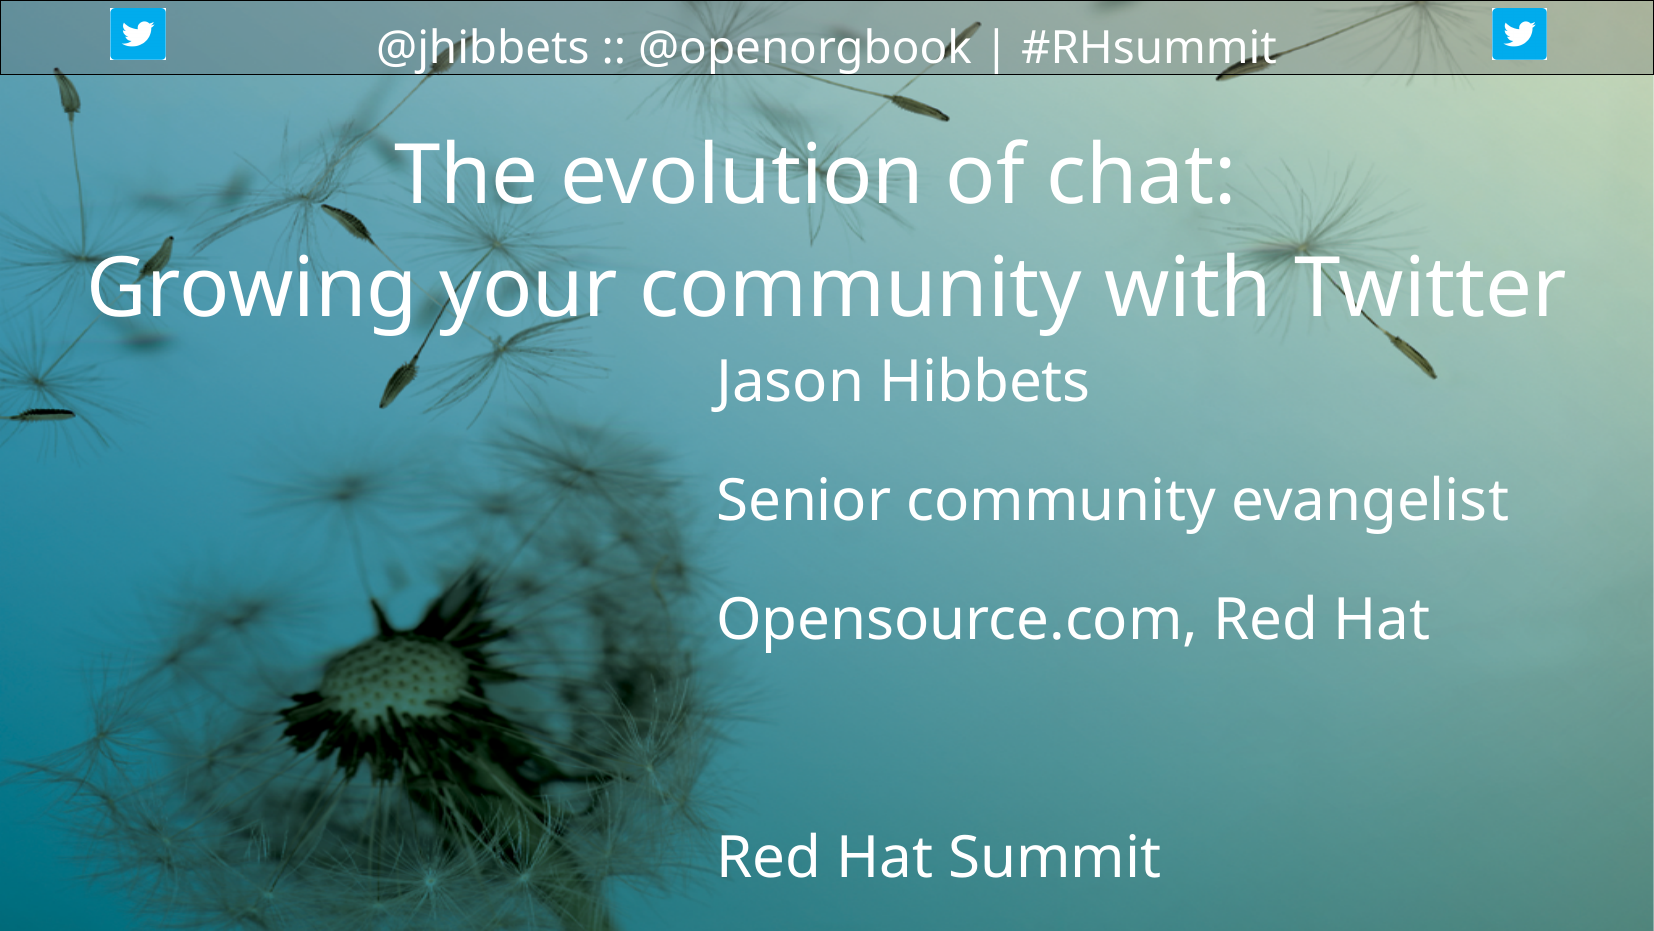

The evolution of chat:
Growing your community with Twitter
Jason Hibbets
Senior community evangelist
Opensource.com, Red Hat
Red Hat Summit
May 2017